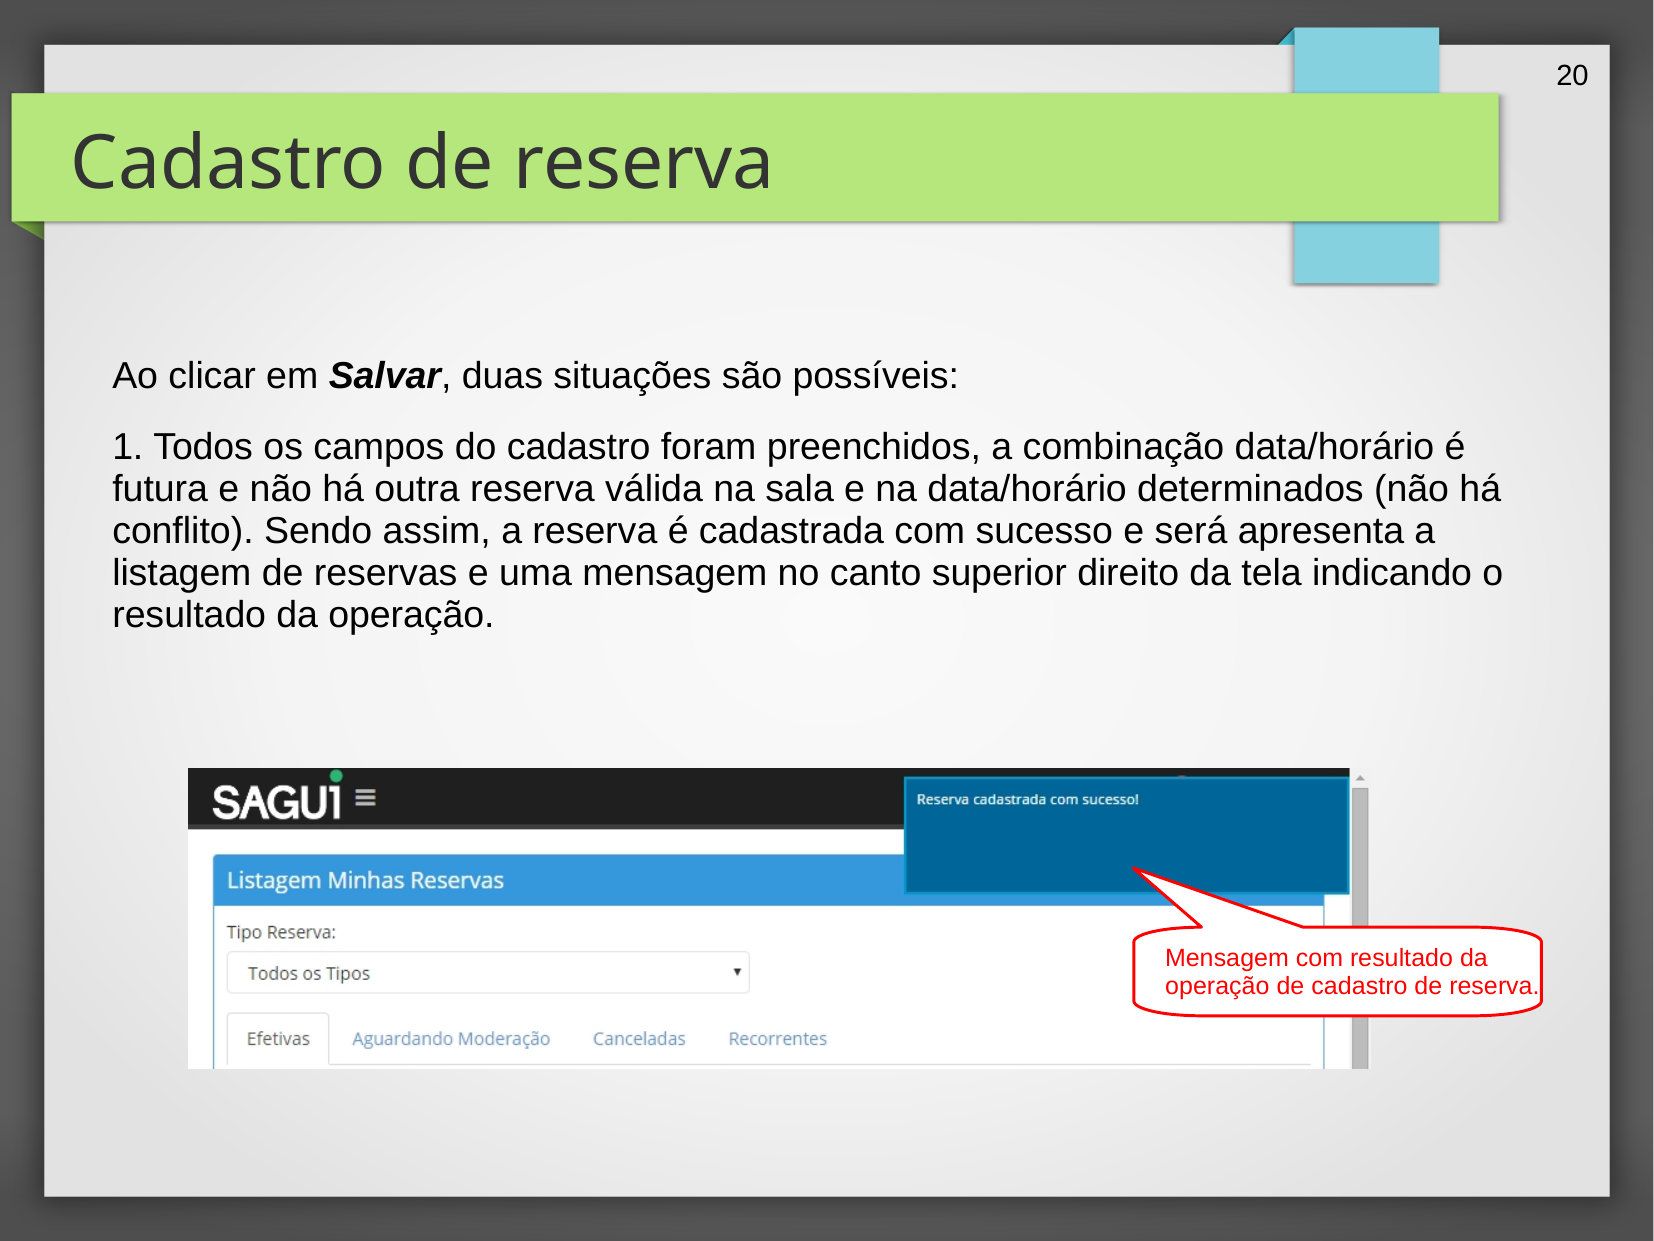

20
# Cadastro de reserva
Ao clicar em Salvar, duas situações são possíveis:
1. Todos os campos do cadastro foram preenchidos, a combinação data/horário é futura e não há outra reserva válida na sala e na data/horário determinados (não há conflito). Sendo assim, a reserva é cadastrada com sucesso e será apresenta a listagem de reservas e uma mensagem no canto superior direito da tela indicando o resultado da operação.
Mensagem com resultado da
operação de cadastro de reserva.